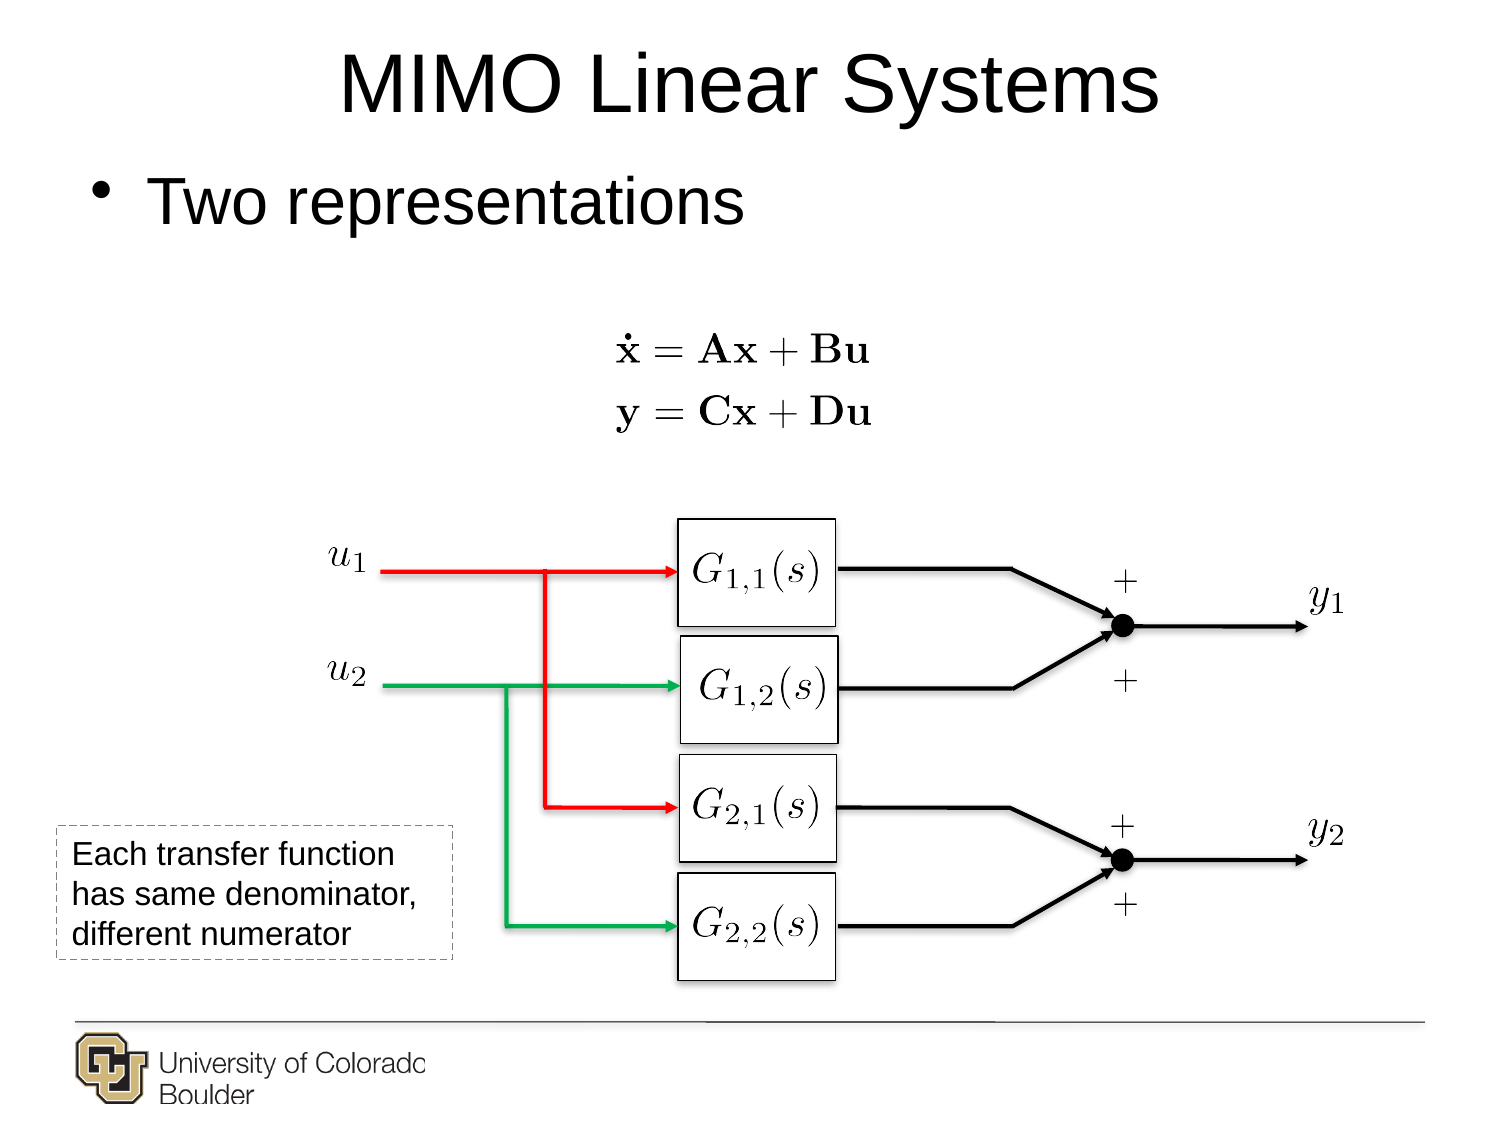

# MIMO Linear Systems
Two representations
Each transfer function has same denominator, different numerator